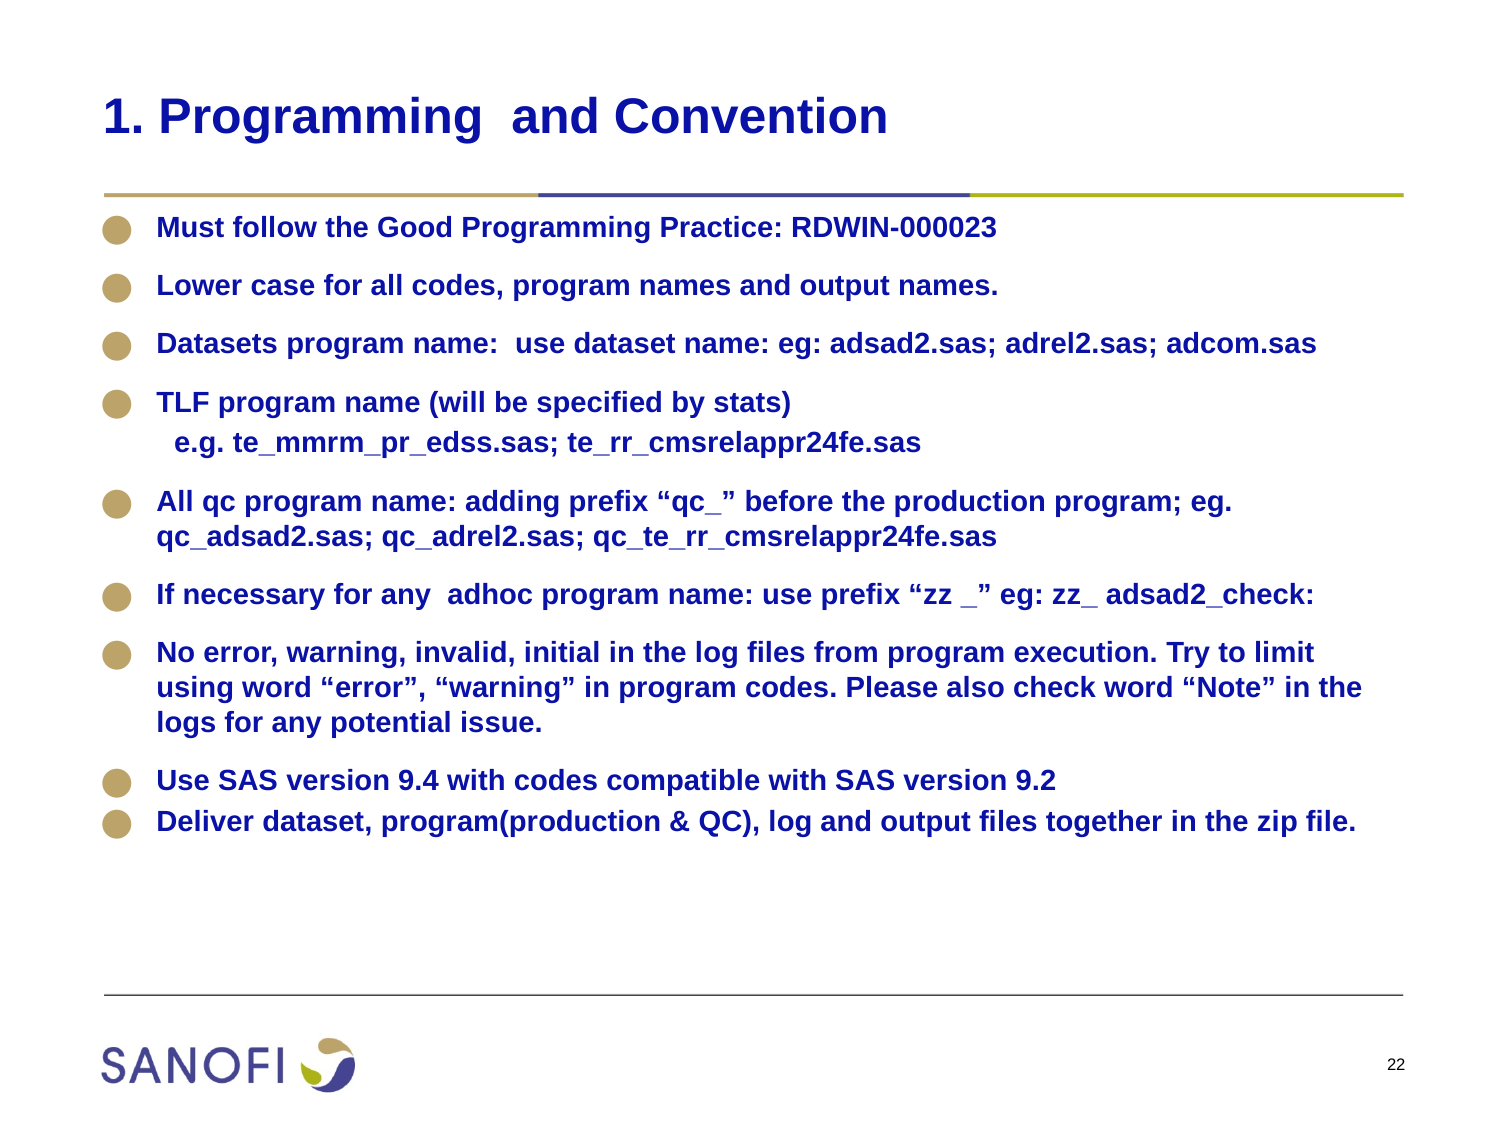

# 1. Programming and Convention
Must follow the Good Programming Practice: RDWIN-000023
Lower case for all codes, program names and output names.
Datasets program name: use dataset name: eg: adsad2.sas; adrel2.sas; adcom.sas
TLF program name (will be specified by stats)
	e.g. te_mmrm_pr_edss.sas; te_rr_cmsrelappr24fe.sas
All qc program name: adding prefix “qc_” before the production program; eg. qc_adsad2.sas; qc_adrel2.sas; qc_te_rr_cmsrelappr24fe.sas
If necessary for any adhoc program name: use prefix “zz _” eg: zz_ adsad2_check:
No error, warning, invalid, initial in the log files from program execution. Try to limit using word “error”, “warning” in program codes. Please also check word “Note” in the logs for any potential issue.
Use SAS version 9.4 with codes compatible with SAS version 9.2
Deliver dataset, program(production & QC), log and output files together in the zip file.